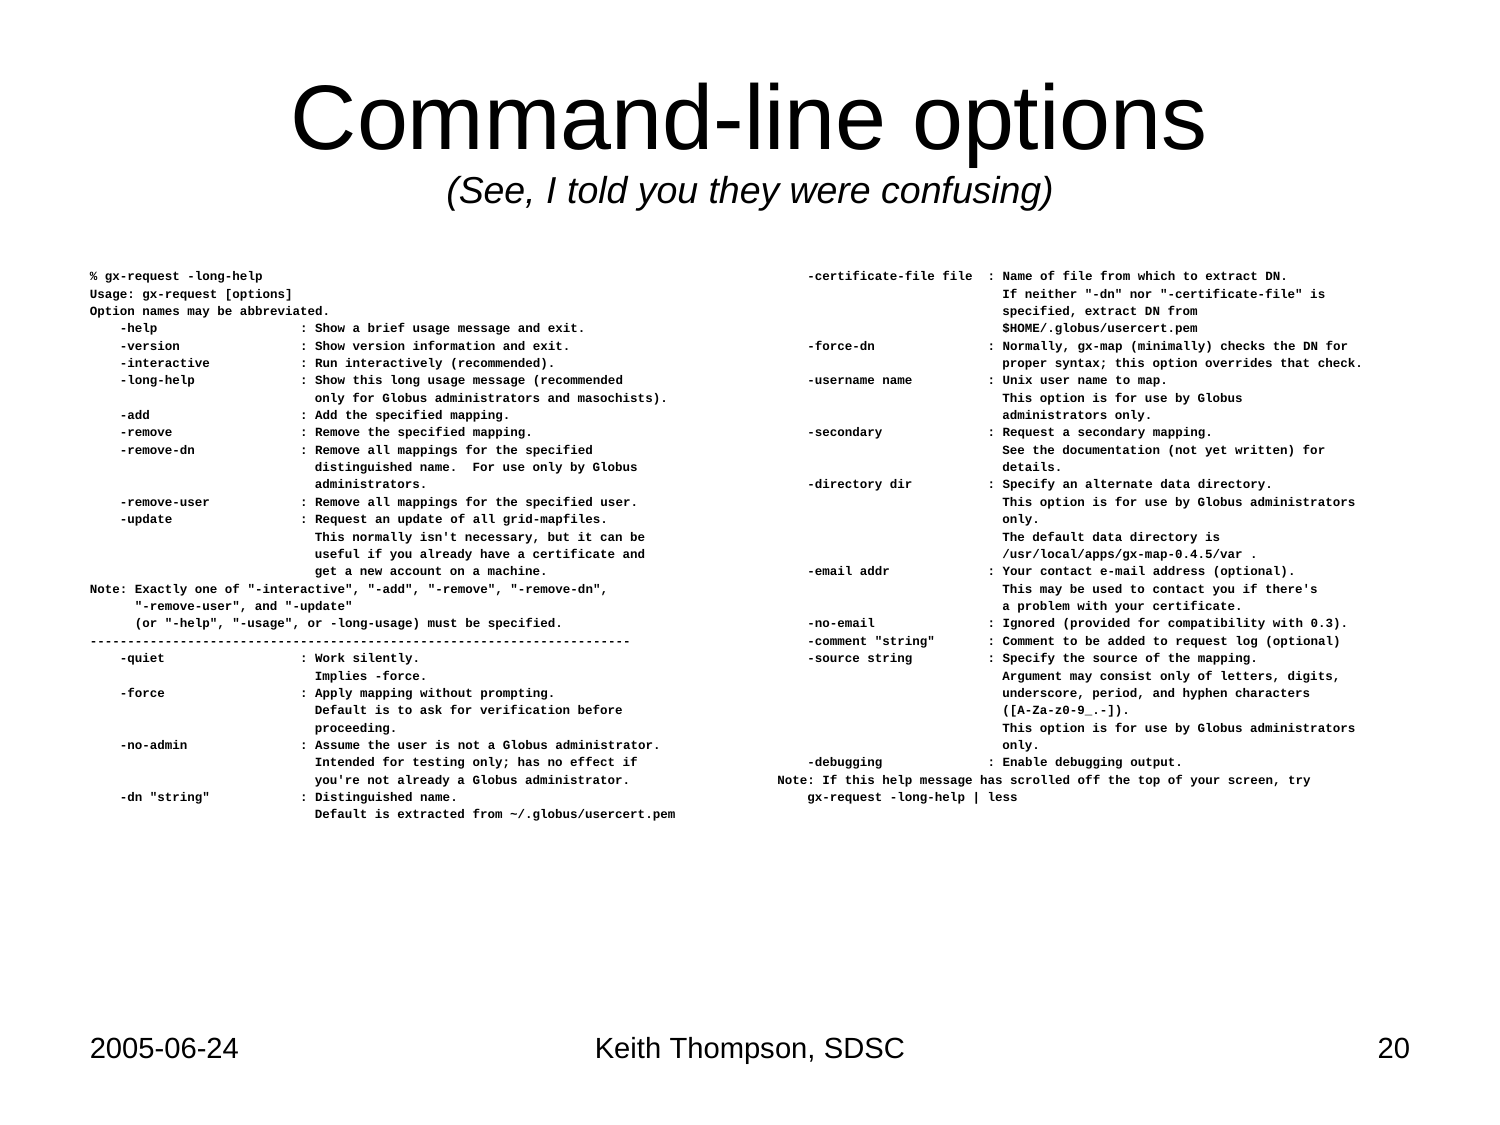

# Command-line options (See, I told you they were confusing)
% gx-request -long-help
Usage: gx-request [options]
Option names may be abbreviated.
 -help : Show a brief usage message and exit.
 -version : Show version information and exit.
 -interactive : Run interactively (recommended).
 -long-help : Show this long usage message (recommended
 only for Globus administrators and masochists).
 -add : Add the specified mapping.
 -remove : Remove the specified mapping.
 -remove-dn : Remove all mappings for the specified
 distinguished name. For use only by Globus
 administrators.
 -remove-user : Remove all mappings for the specified user.
 -update : Request an update of all grid-mapfiles.
 This normally isn't necessary, but it can be
 useful if you already have a certificate and
 get a new account on a machine.
Note: Exactly one of "-interactive", "-add", "-remove", "-remove-dn",
 "-remove-user", and "-update"
 (or "-help", "-usage", or -long-usage) must be specified.
------------------------------------------------------------------------
 -quiet : Work silently.
 Implies -force.
 -force : Apply mapping without prompting.
 Default is to ask for verification before
 proceeding.
 -no-admin : Assume the user is not a Globus administrator.
 Intended for testing only; has no effect if
 you're not already a Globus administrator.
 -dn "string" : Distinguished name.
 Default is extracted from ~/.globus/usercert.pem
 -certificate-file file : Name of file from which to extract DN.
 If neither "-dn" nor "-certificate-file" is
 specified, extract DN from
 $HOME/.globus/usercert.pem
 -force-dn : Normally, gx-map (minimally) checks the DN for
 proper syntax; this option overrides that check.
 -username name : Unix user name to map.
 This option is for use by Globus
 administrators only.
 -secondary : Request a secondary mapping.
 See the documentation (not yet written) for
 details.
 -directory dir : Specify an alternate data directory.
 This option is for use by Globus administrators
 only.
 The default data directory is
 /usr/local/apps/gx-map-0.4.5/var .
 -email addr : Your contact e-mail address (optional).
 This may be used to contact you if there's
 a problem with your certificate.
 -no-email : Ignored (provided for compatibility with 0.3).
 -comment "string" : Comment to be added to request log (optional)
 -source string : Specify the source of the mapping.
 Argument may consist only of letters, digits,
 underscore, period, and hyphen characters
 ([A-Za-z0-9_.-]).
 This option is for use by Globus administrators
 only.
 -debugging : Enable debugging output.
Note: If this help message has scrolled off the top of your screen, try
 gx-request -long-help | less
2005-06-24
Keith Thompson, SDSC
20